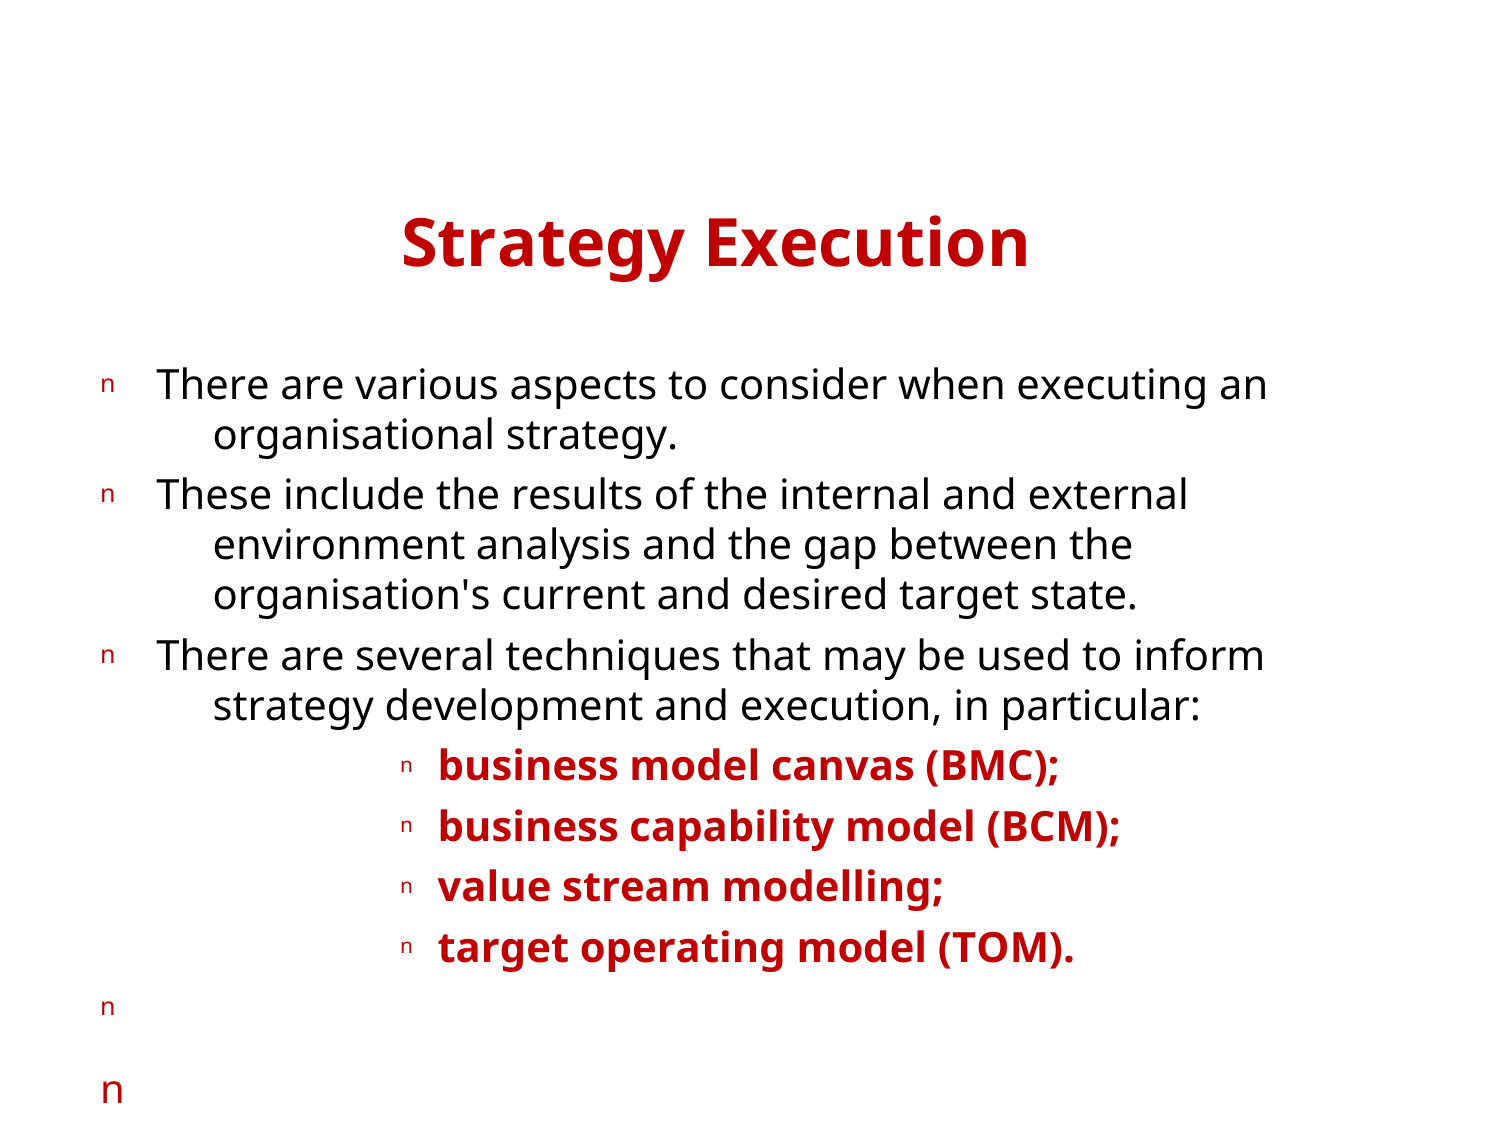

# Strategy Execution
There are various aspects to consider when executing an organisational strategy.
These include the results of the internal and external environment analysis and the gap between the organisation's current and desired target state.
There are several techniques that may be used to inform strategy development and execution, in particular:
business model canvas (BMC);
business capability model (BCM);
value stream modelling;
target operating model (TOM).